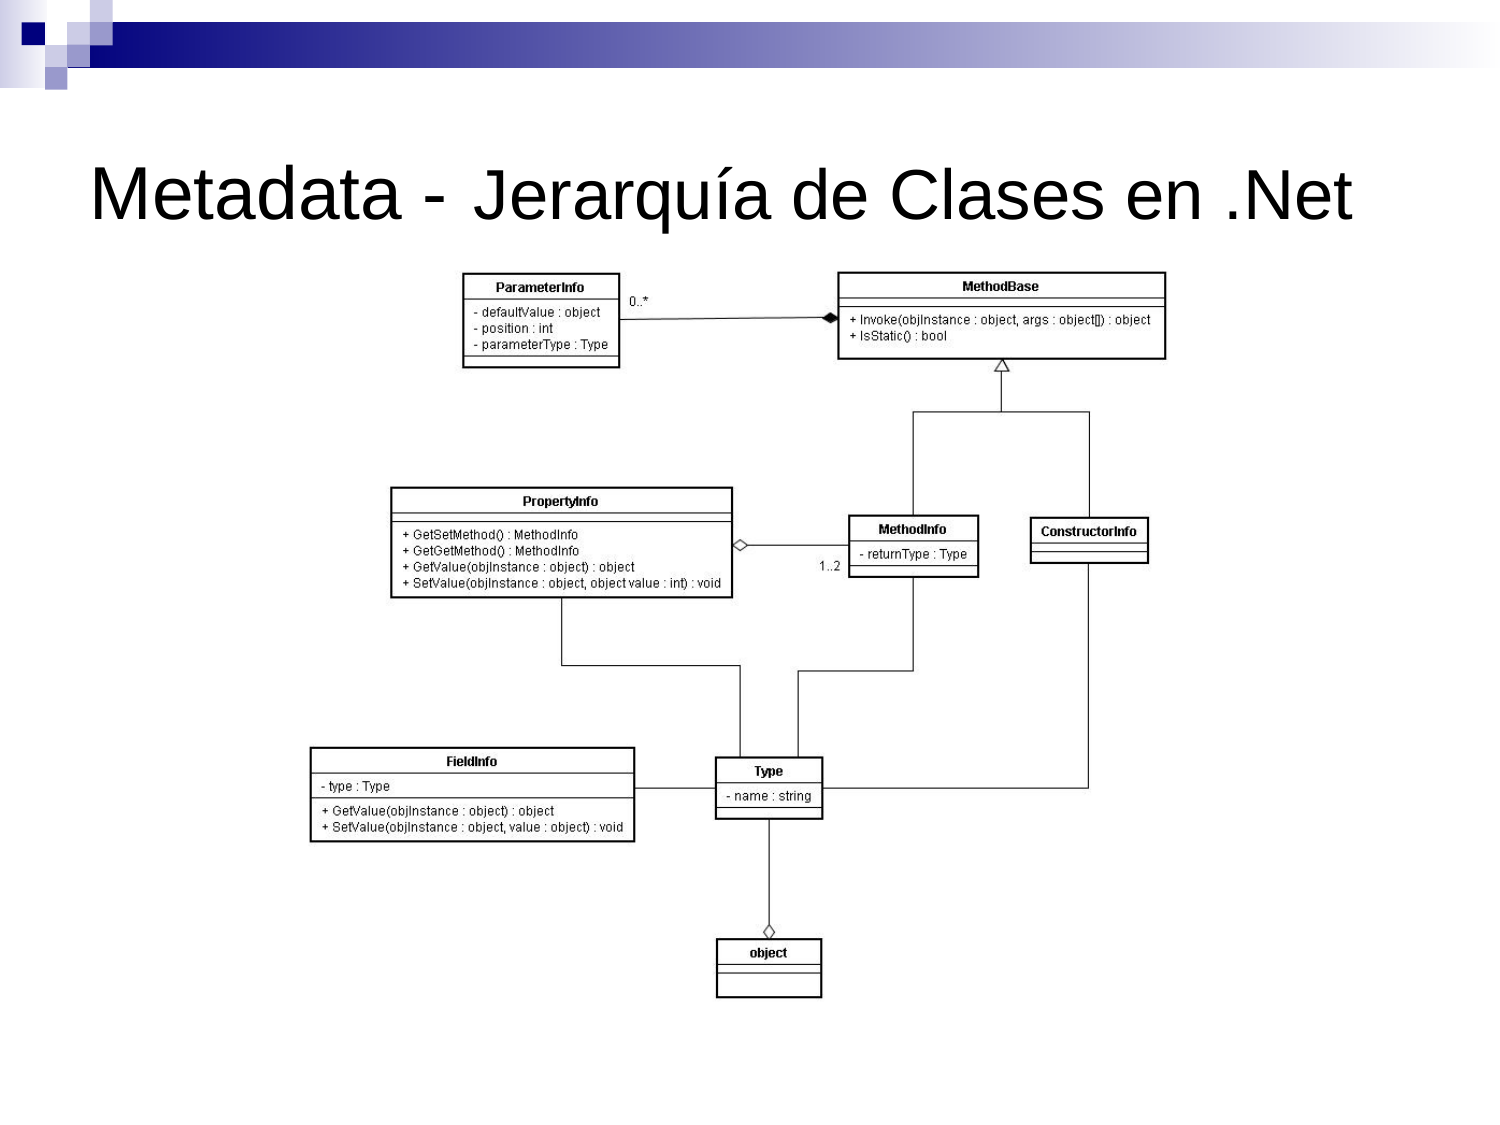

# Metadata - Jerarquía de Clases en .Net